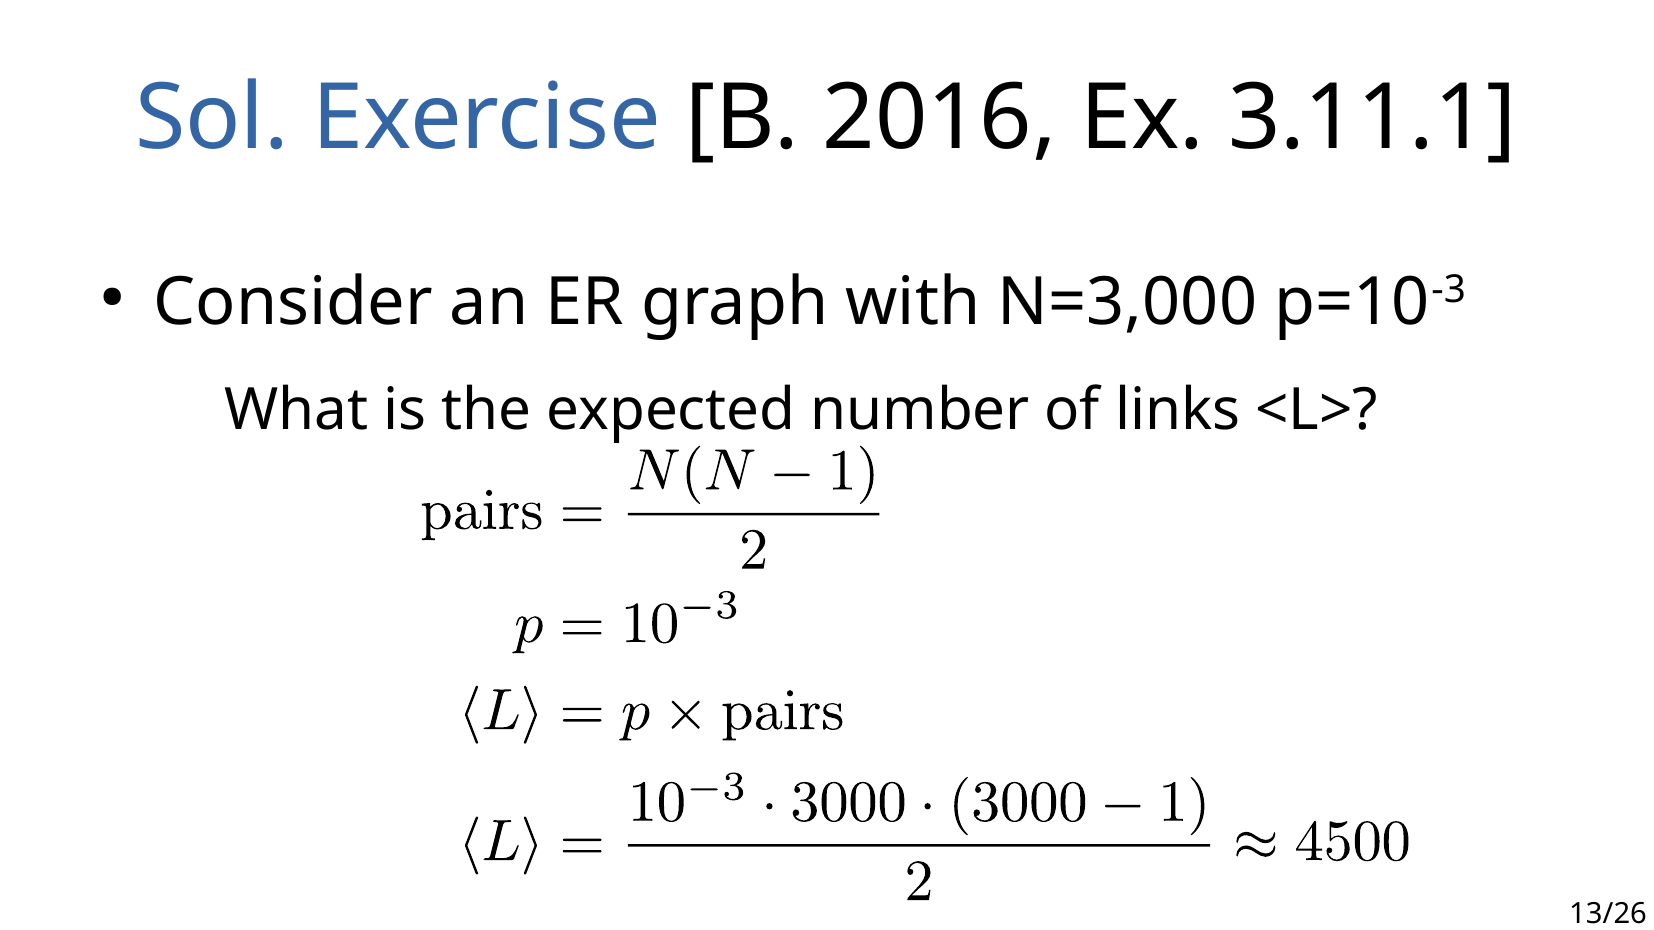

# Sol. Exercise [B. 2016, Ex. 3.11.1]
Consider an ER graph with N=3,000 p=10-3
What is the expected number of links <L>?
13